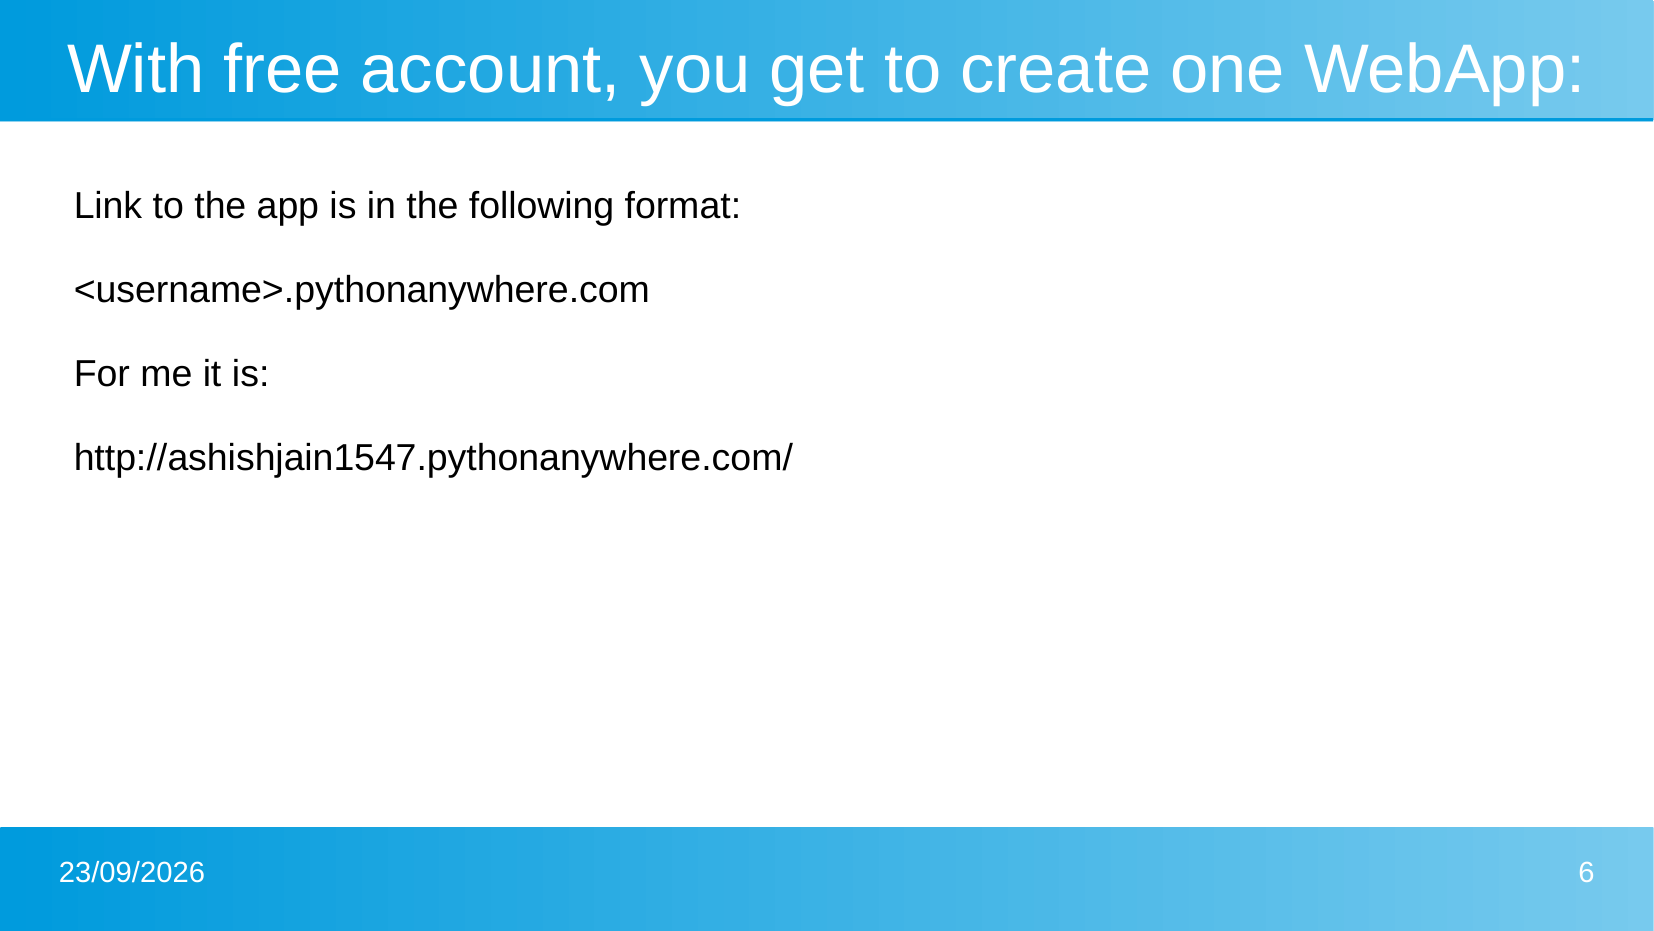

# With free account, you get to create one WebApp:
Link to the app is in the following format:
<username>.pythonanywhere.com
For me it is:
http://ashishjain1547.pythonanywhere.com/
6